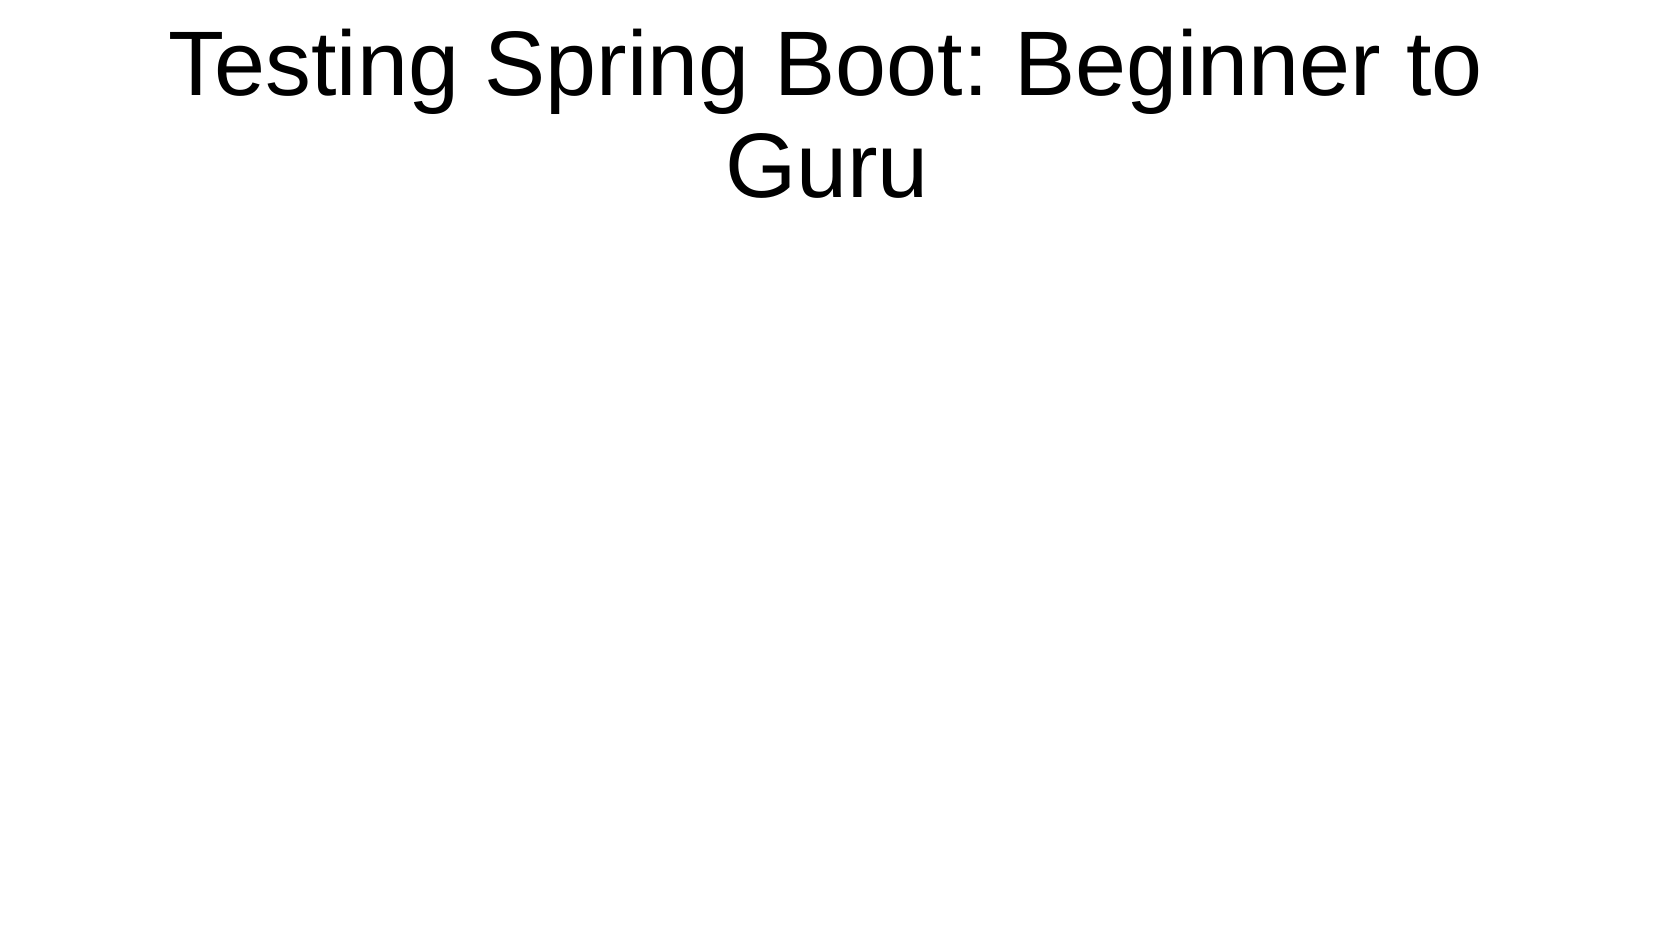

# Testing Spring Boot: Beginner to Guru